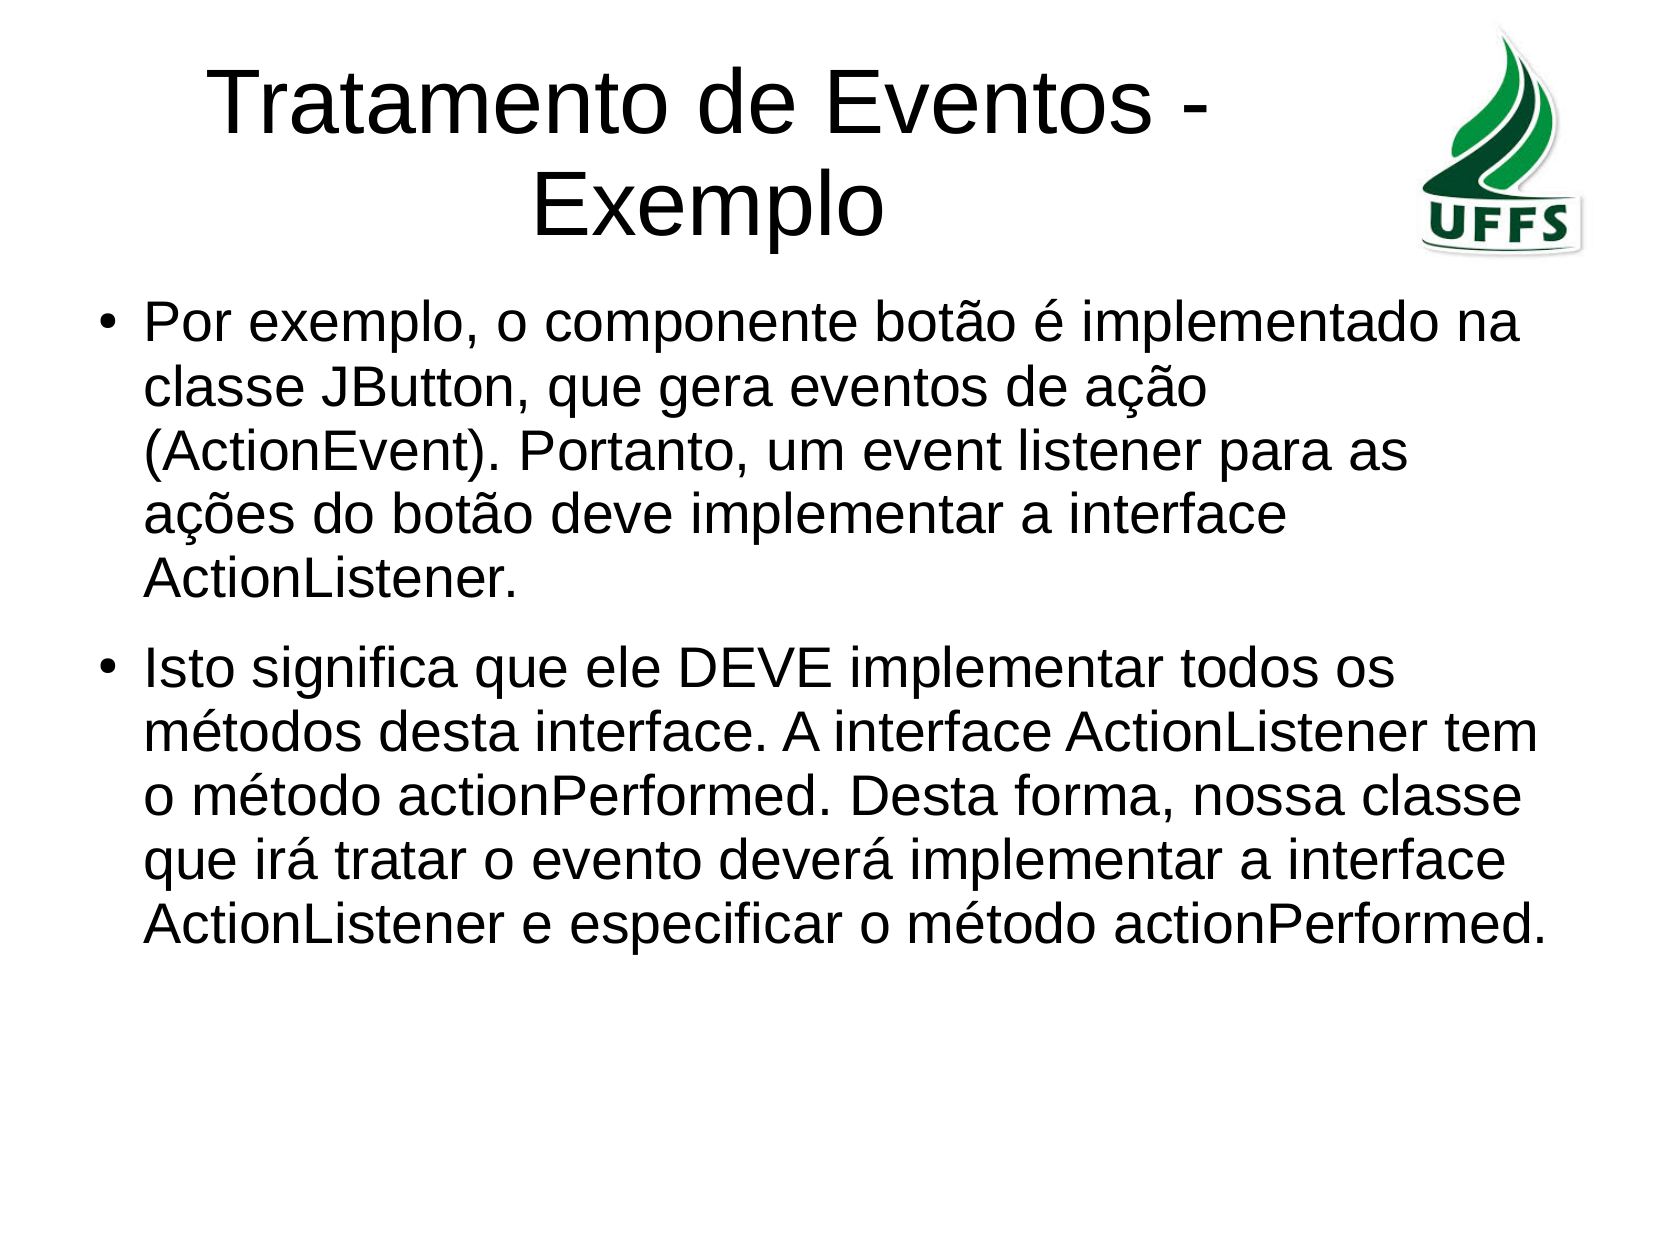

# Tratamento de Eventos - Exemplo
Por exemplo, o componente botão é implementado na classe JButton, que gera eventos de ação (ActionEvent). Portanto, um event listener para as ações do botão deve implementar a interface ActionListener.
Isto significa que ele DEVE implementar todos os métodos desta interface. A interface ActionListener tem o método actionPerformed. Desta forma, nossa classe que irá tratar o evento deverá implementar a interface ActionListener e especificar o método actionPerformed.